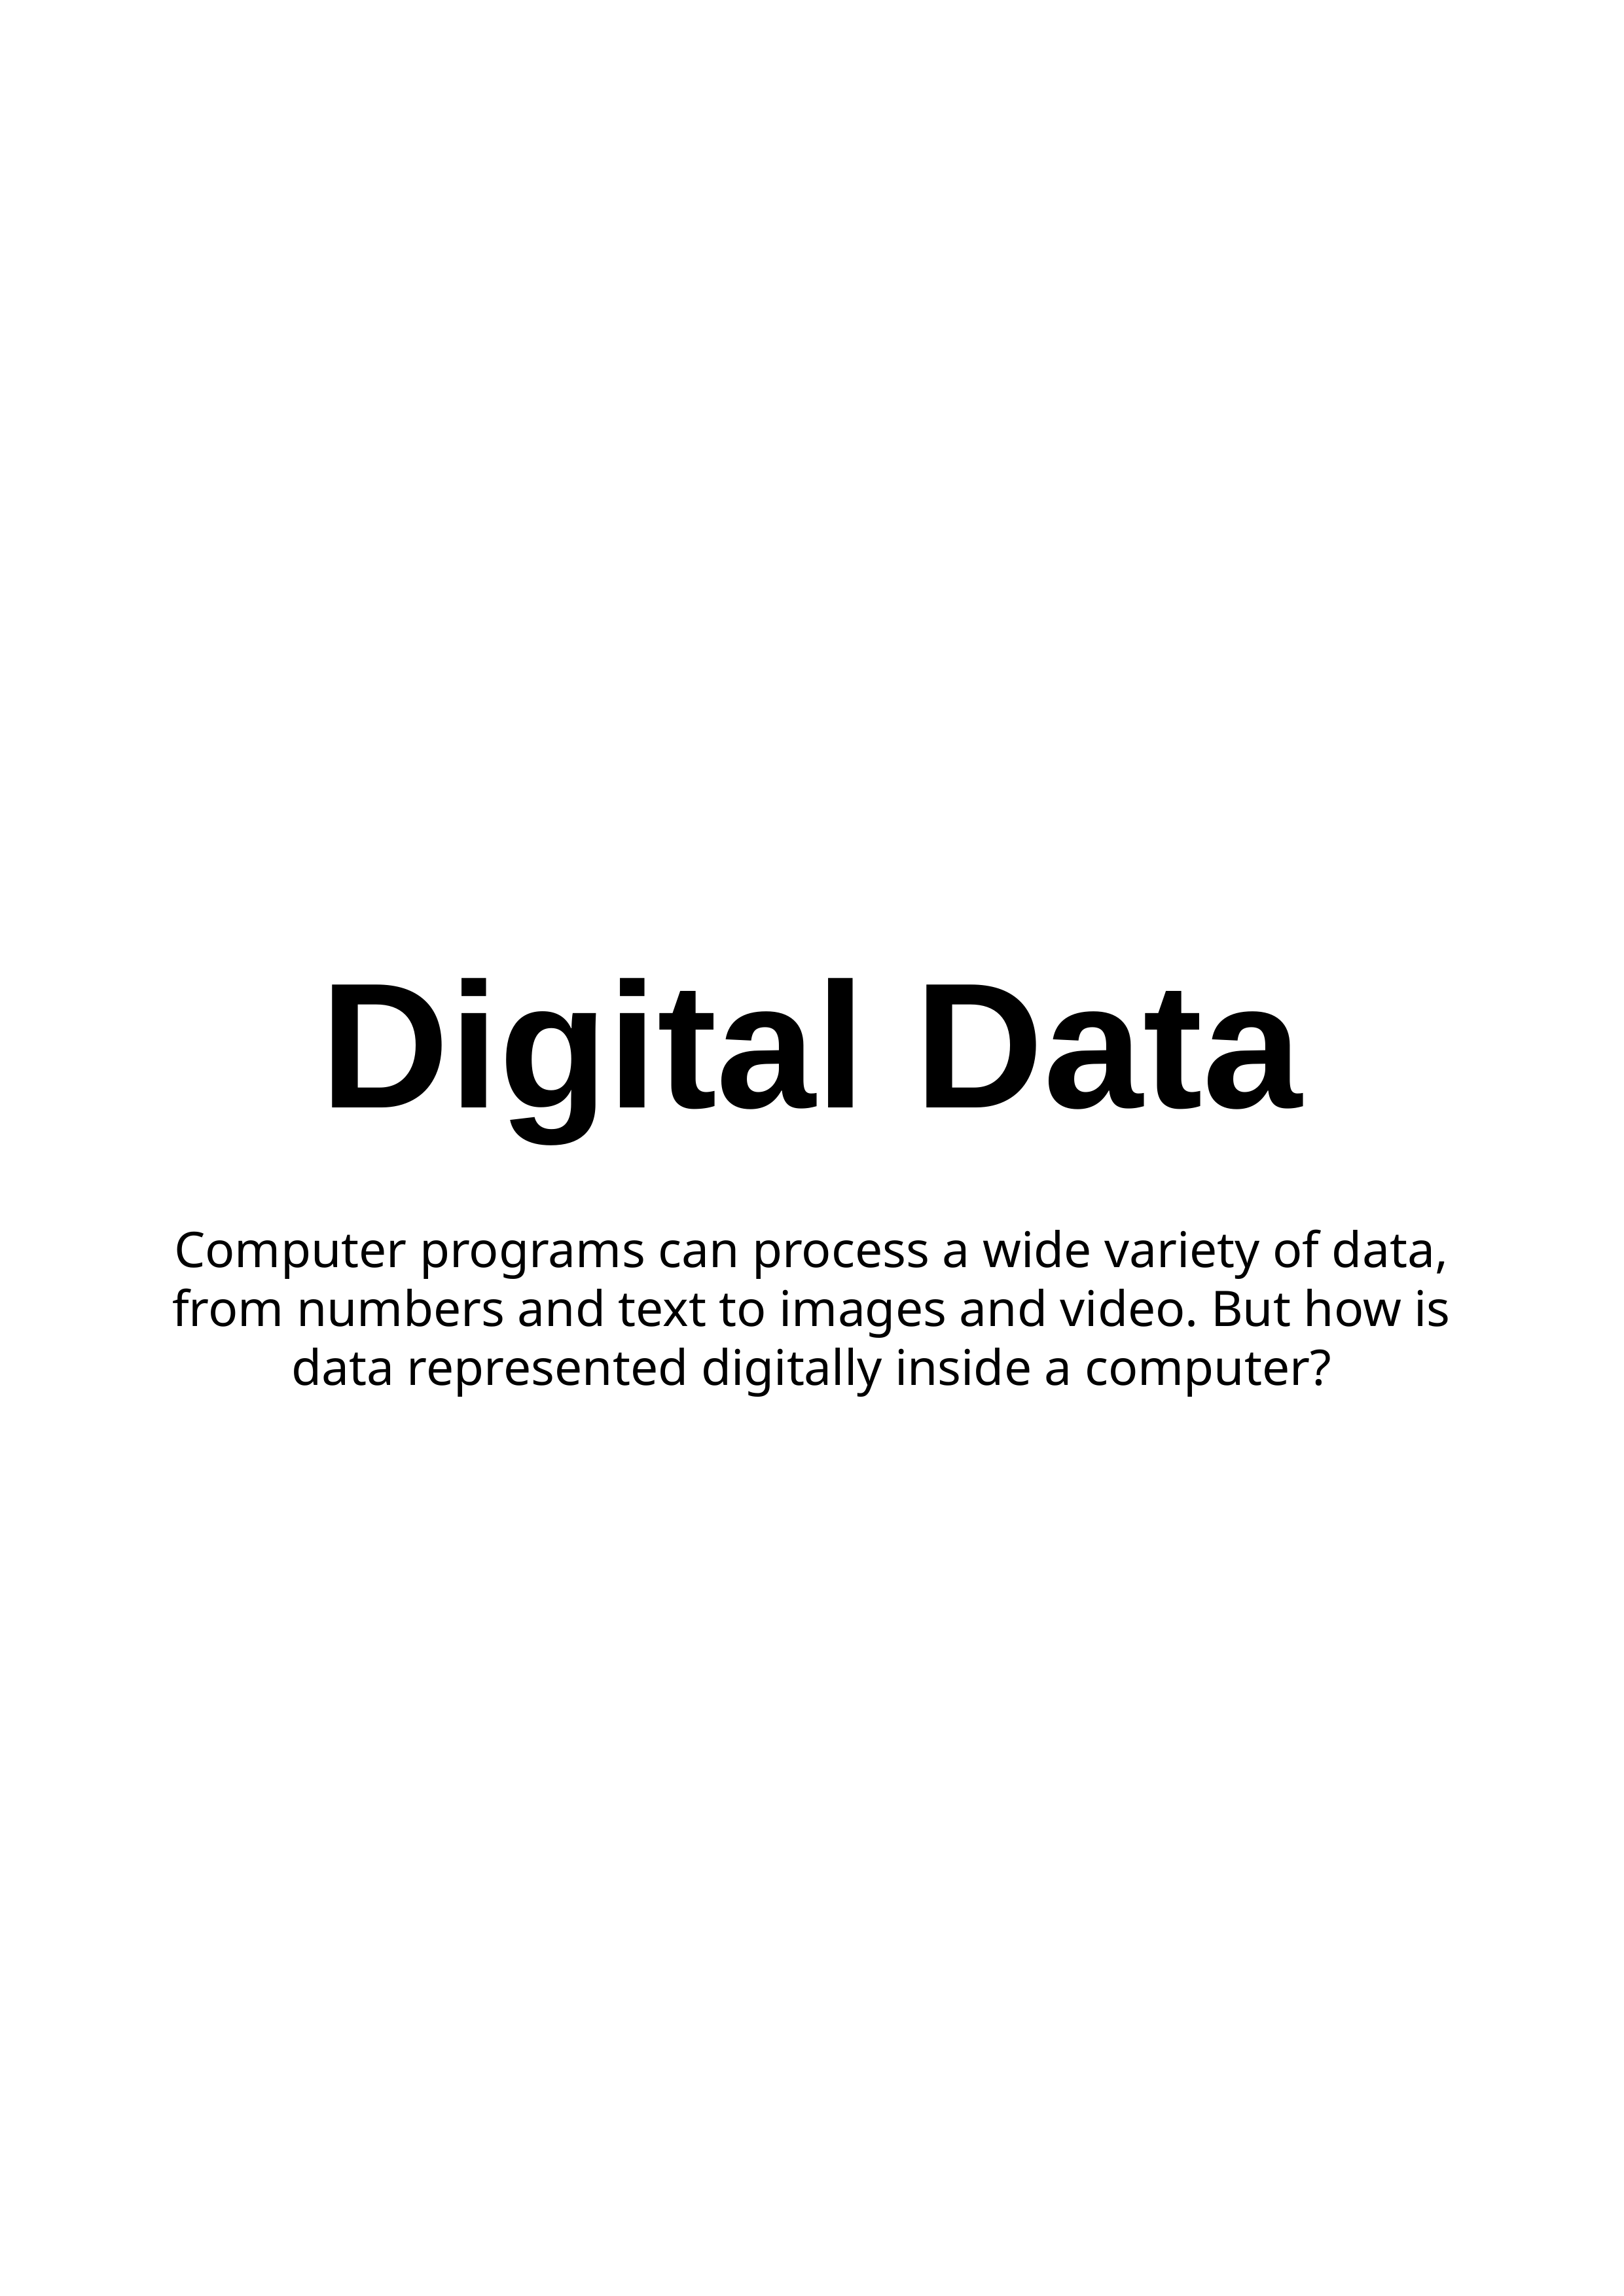

# Digital Data
Computer programs can process a wide variety of data, from numbers and text to images and video. But how is data represented digitally inside a computer?